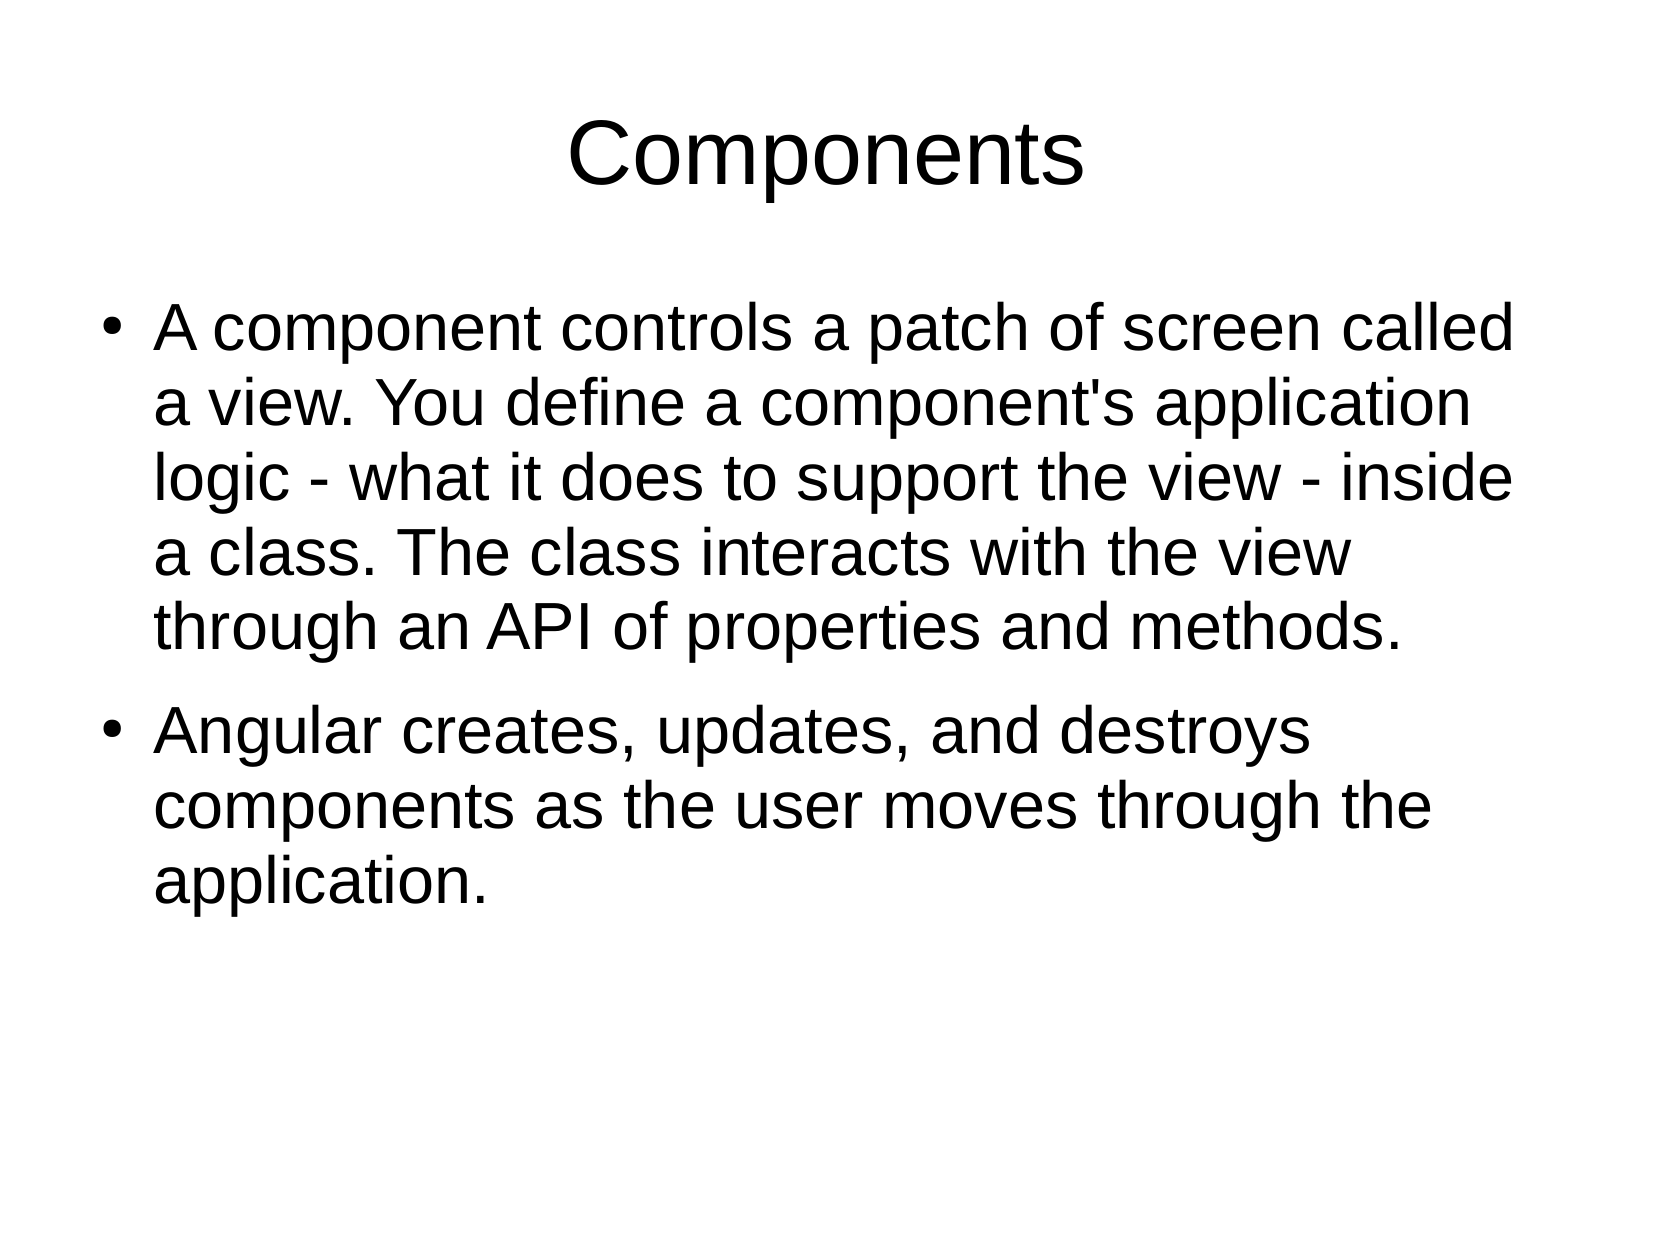

# Components
A component controls a patch of screen called a view. You define a component's application logic - what it does to support the view - inside a class. The class interacts with the view through an API of properties and methods.
Angular creates, updates, and destroys components as the user moves through the application.